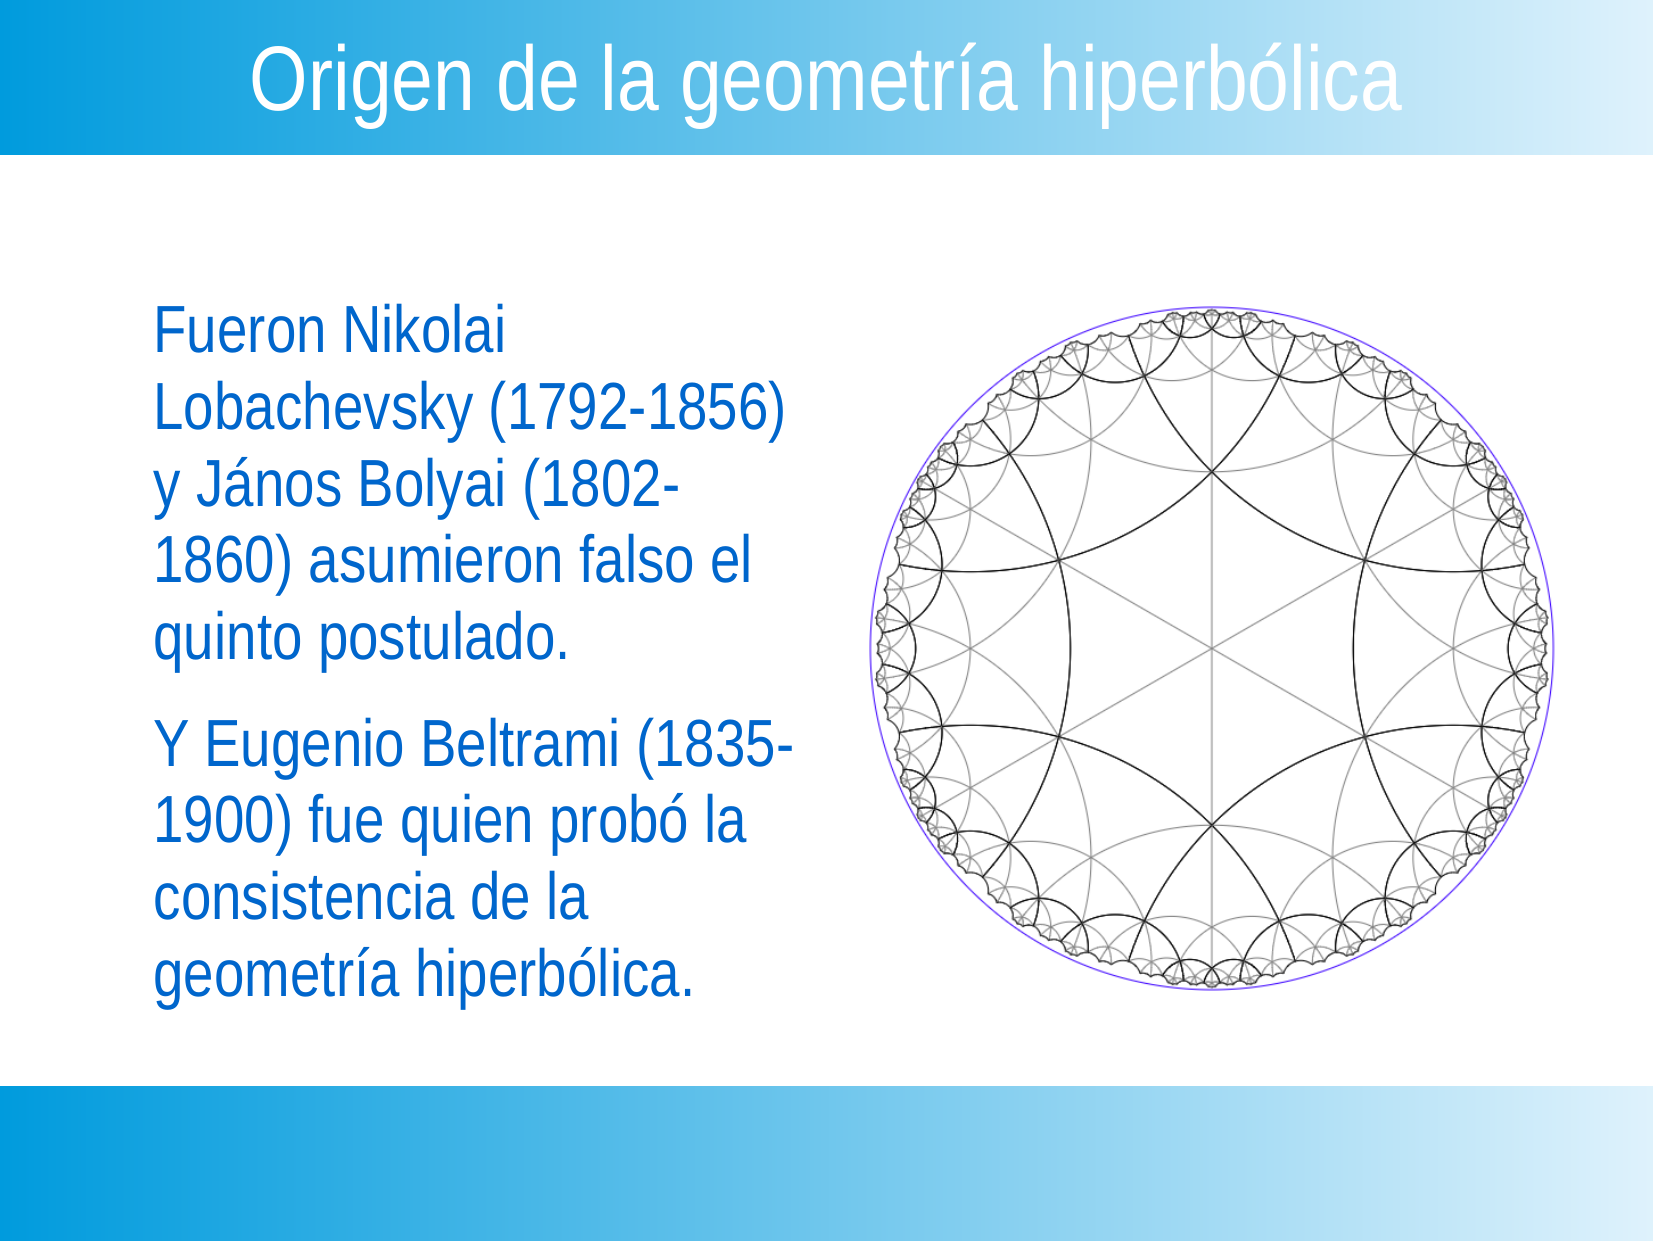

# Origen de la geometría hiperbólica
Fueron Nikolai Lobachevsky (1792-1856) y János Bolyai (1802-1860) asumieron falso el quinto postulado.
Y Eugenio Beltrami (1835-1900) fue quien probó la consistencia de la geometría hiperbólica.